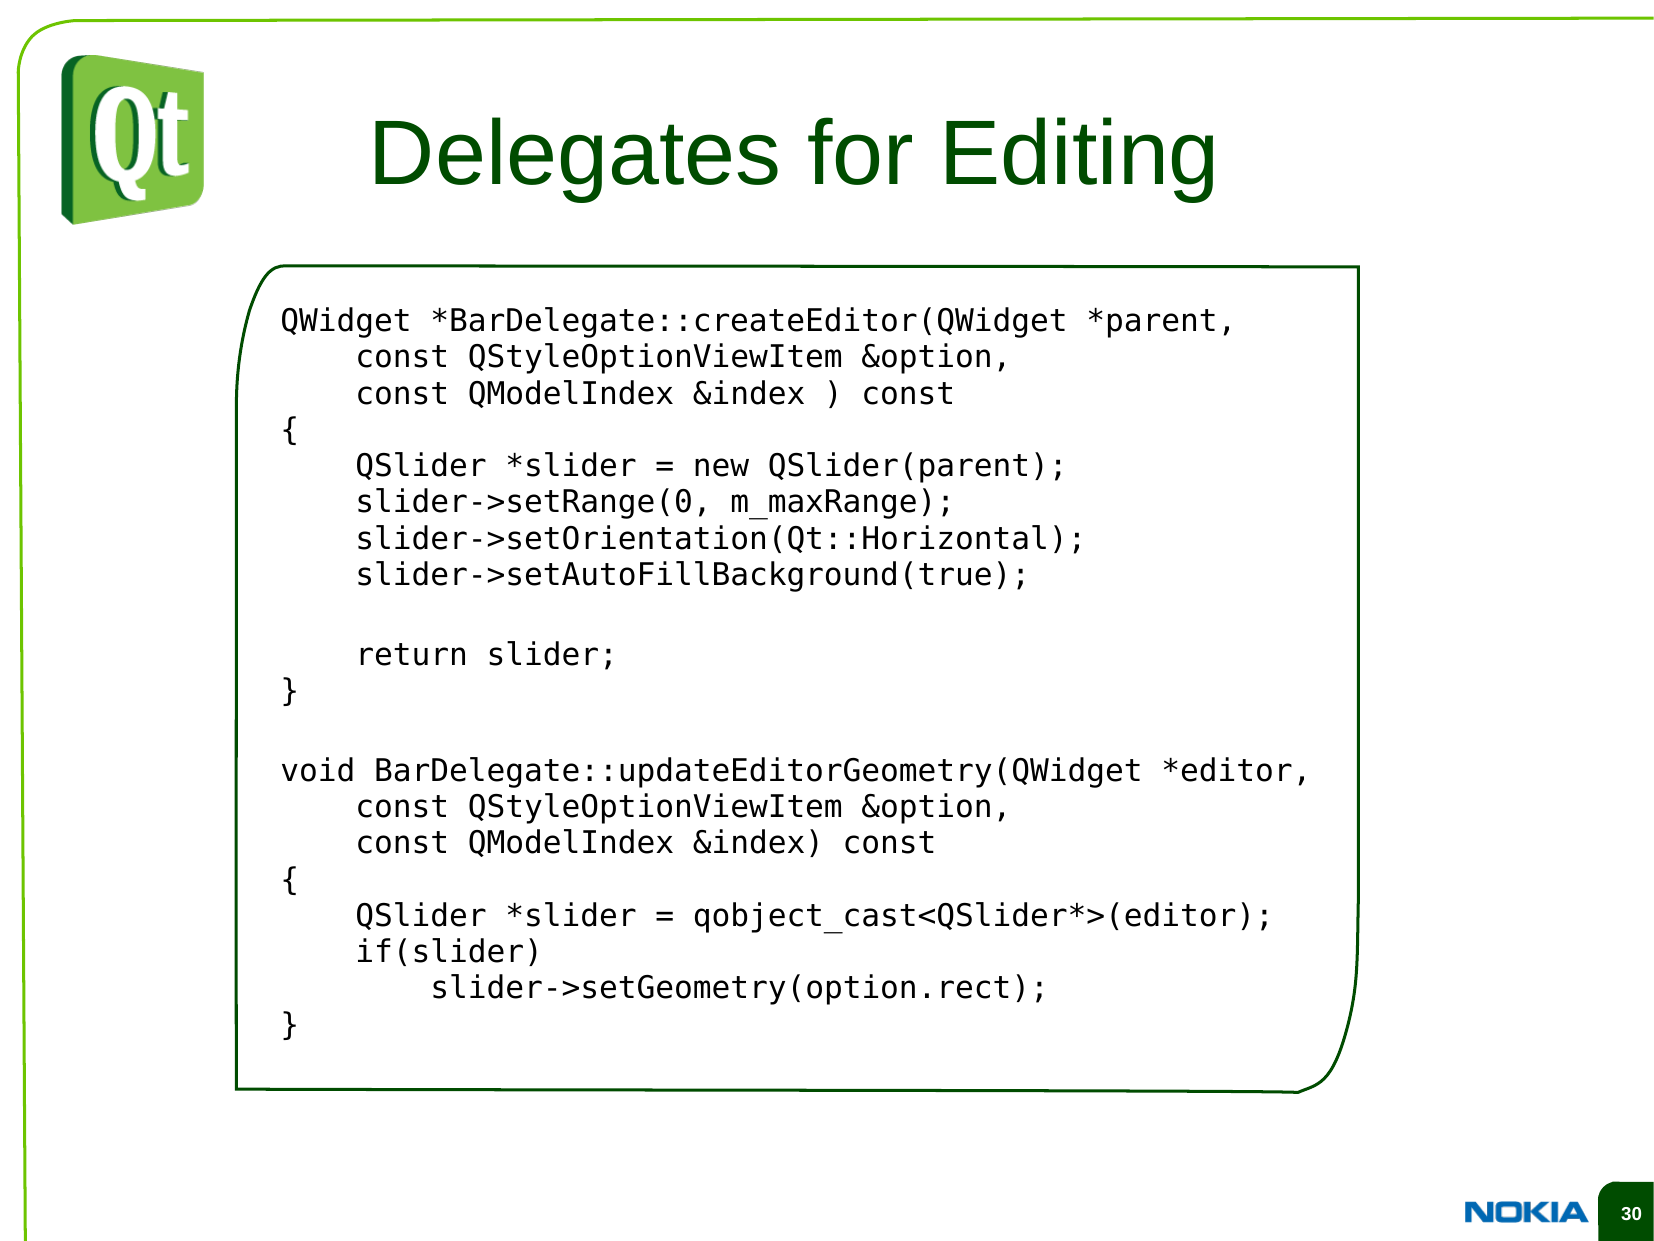

# Delegates for Editing
QWidget *BarDelegate::createEditor(QWidget *parent,
 const QStyleOptionViewItem &option,
 const QModelIndex &index ) const
{
 QSlider *slider = new QSlider(parent);
 slider->setRange(0, m_maxRange);
 slider->setOrientation(Qt::Horizontal);
 slider->setAutoFillBackground(true);
 return slider;
}
void BarDelegate::updateEditorGeometry(QWidget *editor,
 const QStyleOptionViewItem &option,
 const QModelIndex &index) const
{
 QSlider *slider = qobject_cast<QSlider*>(editor);
 if(slider)
 slider->setGeometry(option.rect);
}